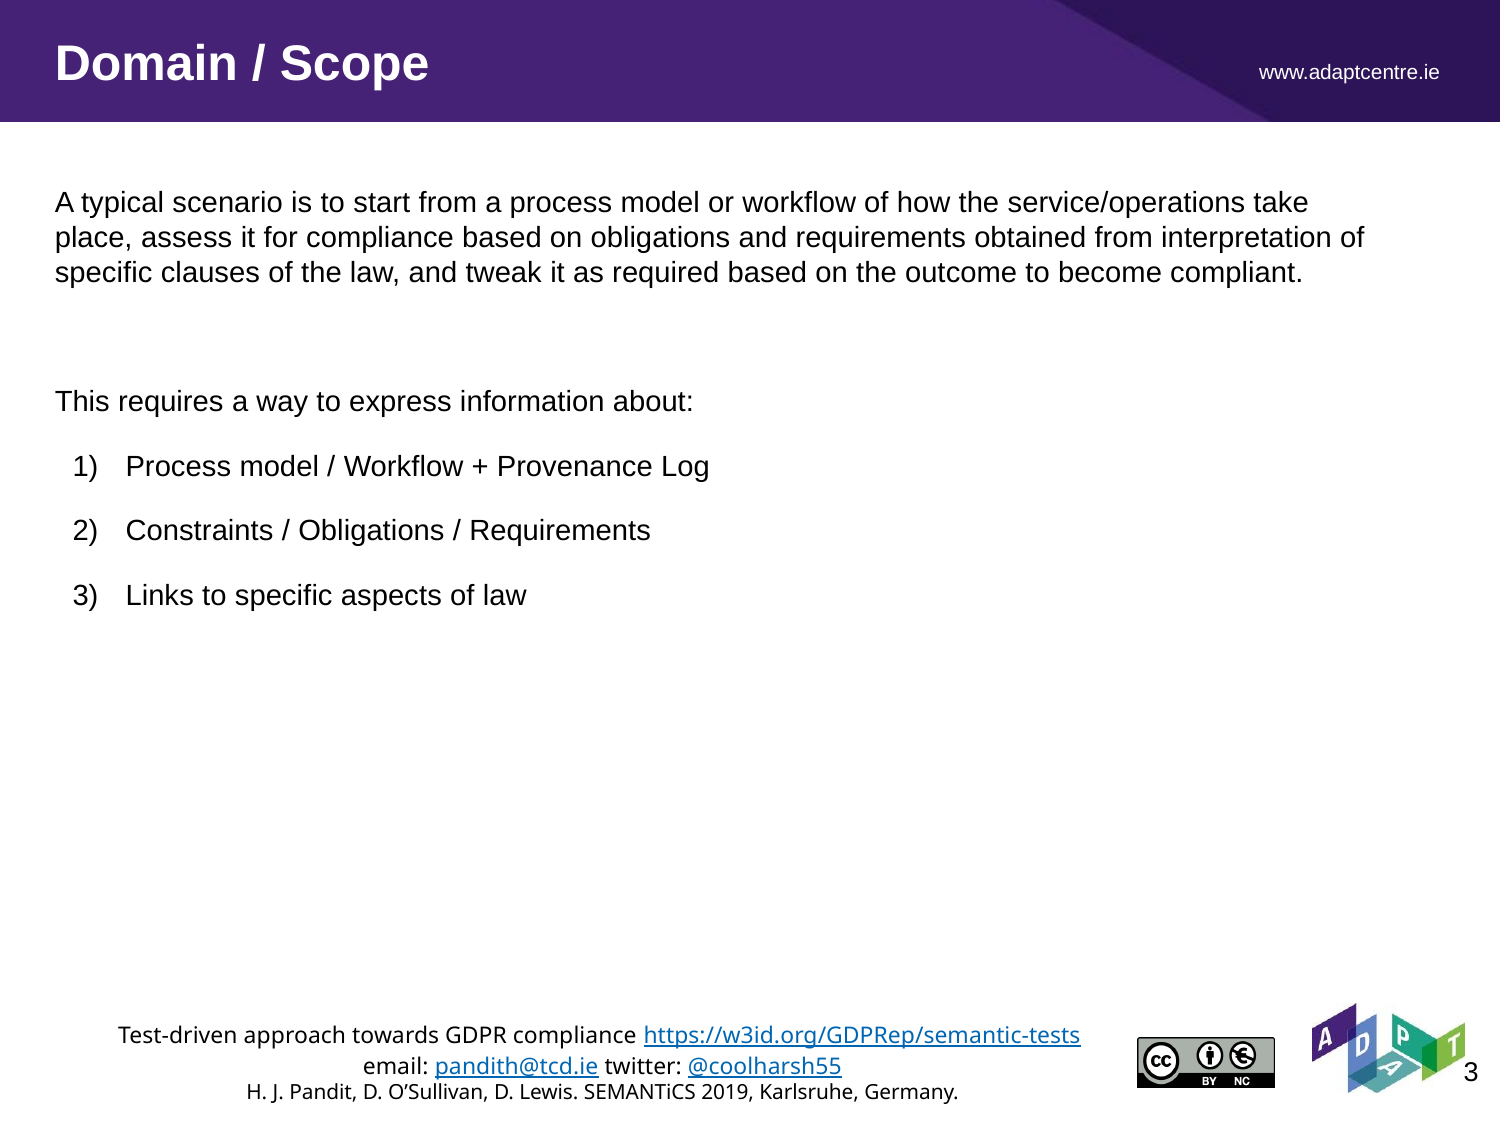

# Domain / Scope
A typical scenario is to start from a process model or workflow of how the service/operations take place, assess it for compliance based on obligations and requirements obtained from interpretation of specific clauses of the law, and tweak it as required based on the outcome to become compliant.
This requires a way to express information about:
Process model / Workflow + Provenance Log
Constraints / Obligations / Requirements
Links to specific aspects of law